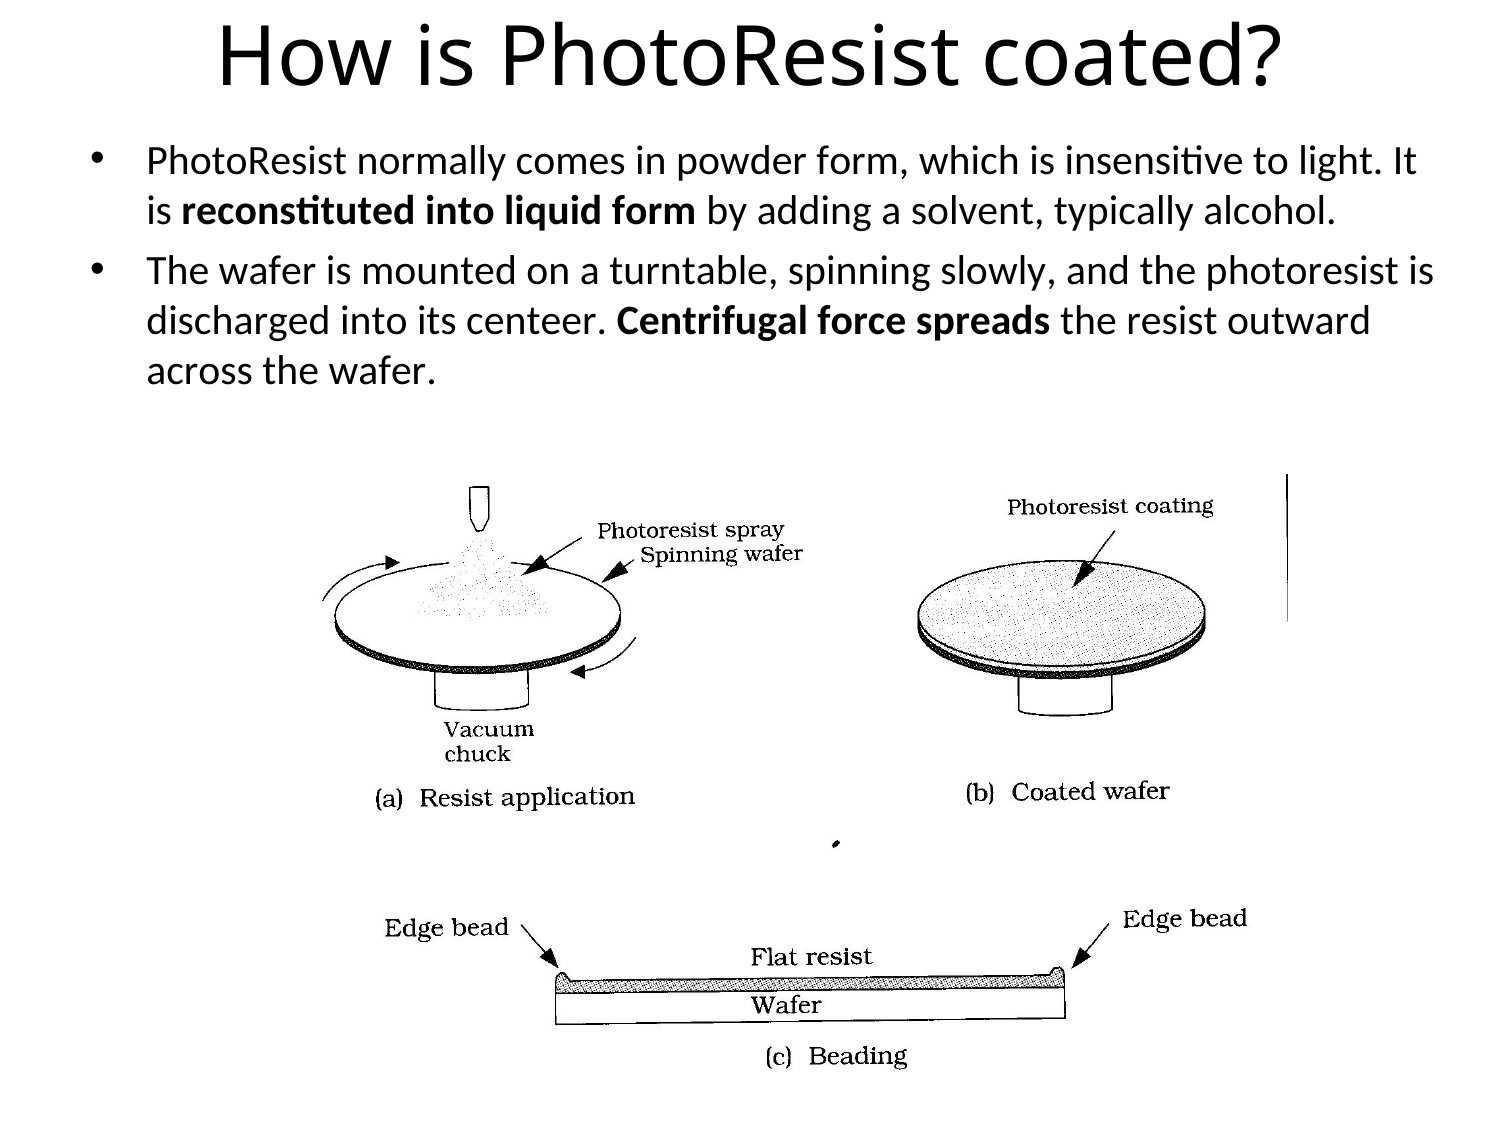

# How is PhotoResist coated?
PhotoResist normally comes in powder form, which is insensitive to light. It is reconstituted into liquid form by adding a solvent, typically alcohol.
The wafer is mounted on a turntable, spinning slowly, and the photoresist is discharged into its centeer. Centrifugal force spreads the resist outward across the wafer.